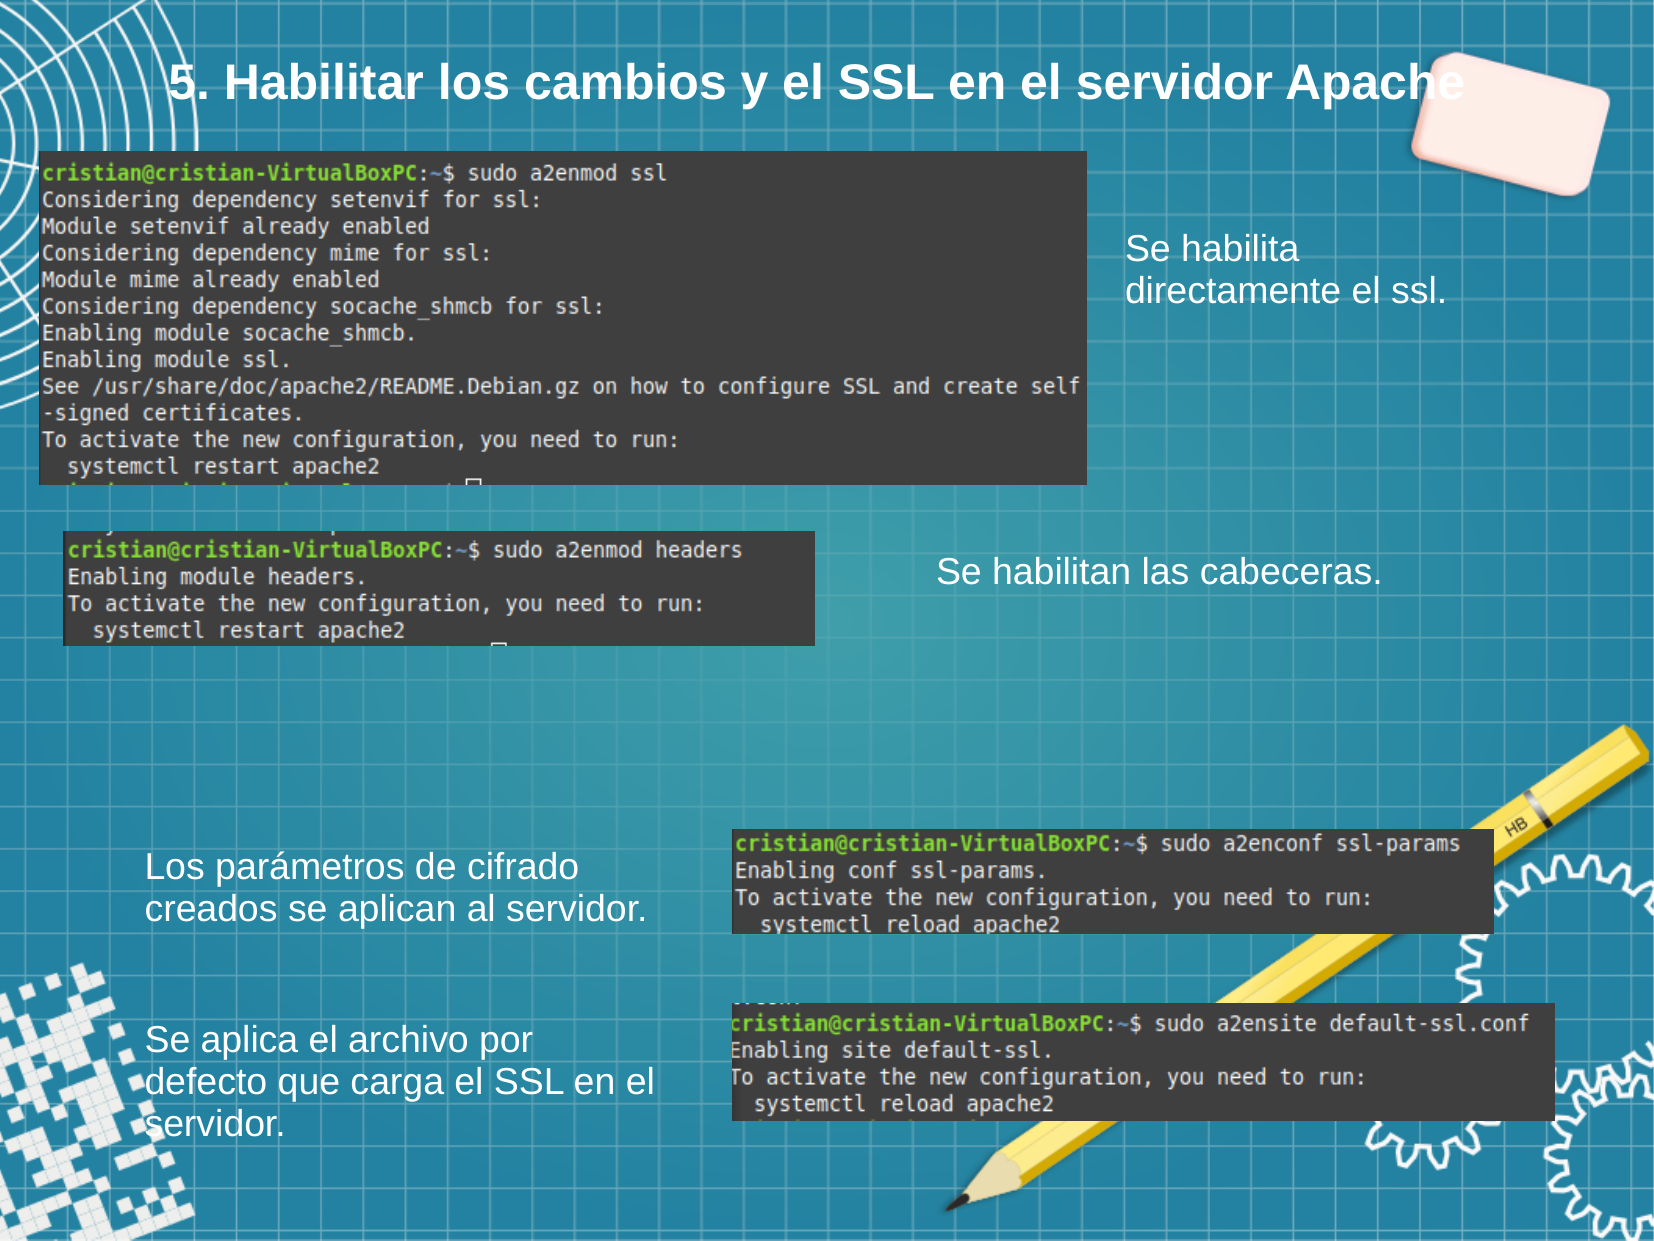

5. Habilitar los cambios y el SSL en el servidor Apache
Se habilita directamente el ssl.
Se habilitan las cabeceras.
Los parámetros de cifrado creados se aplican al servidor.
Se aplica el archivo por defecto que carga el SSL en el servidor.